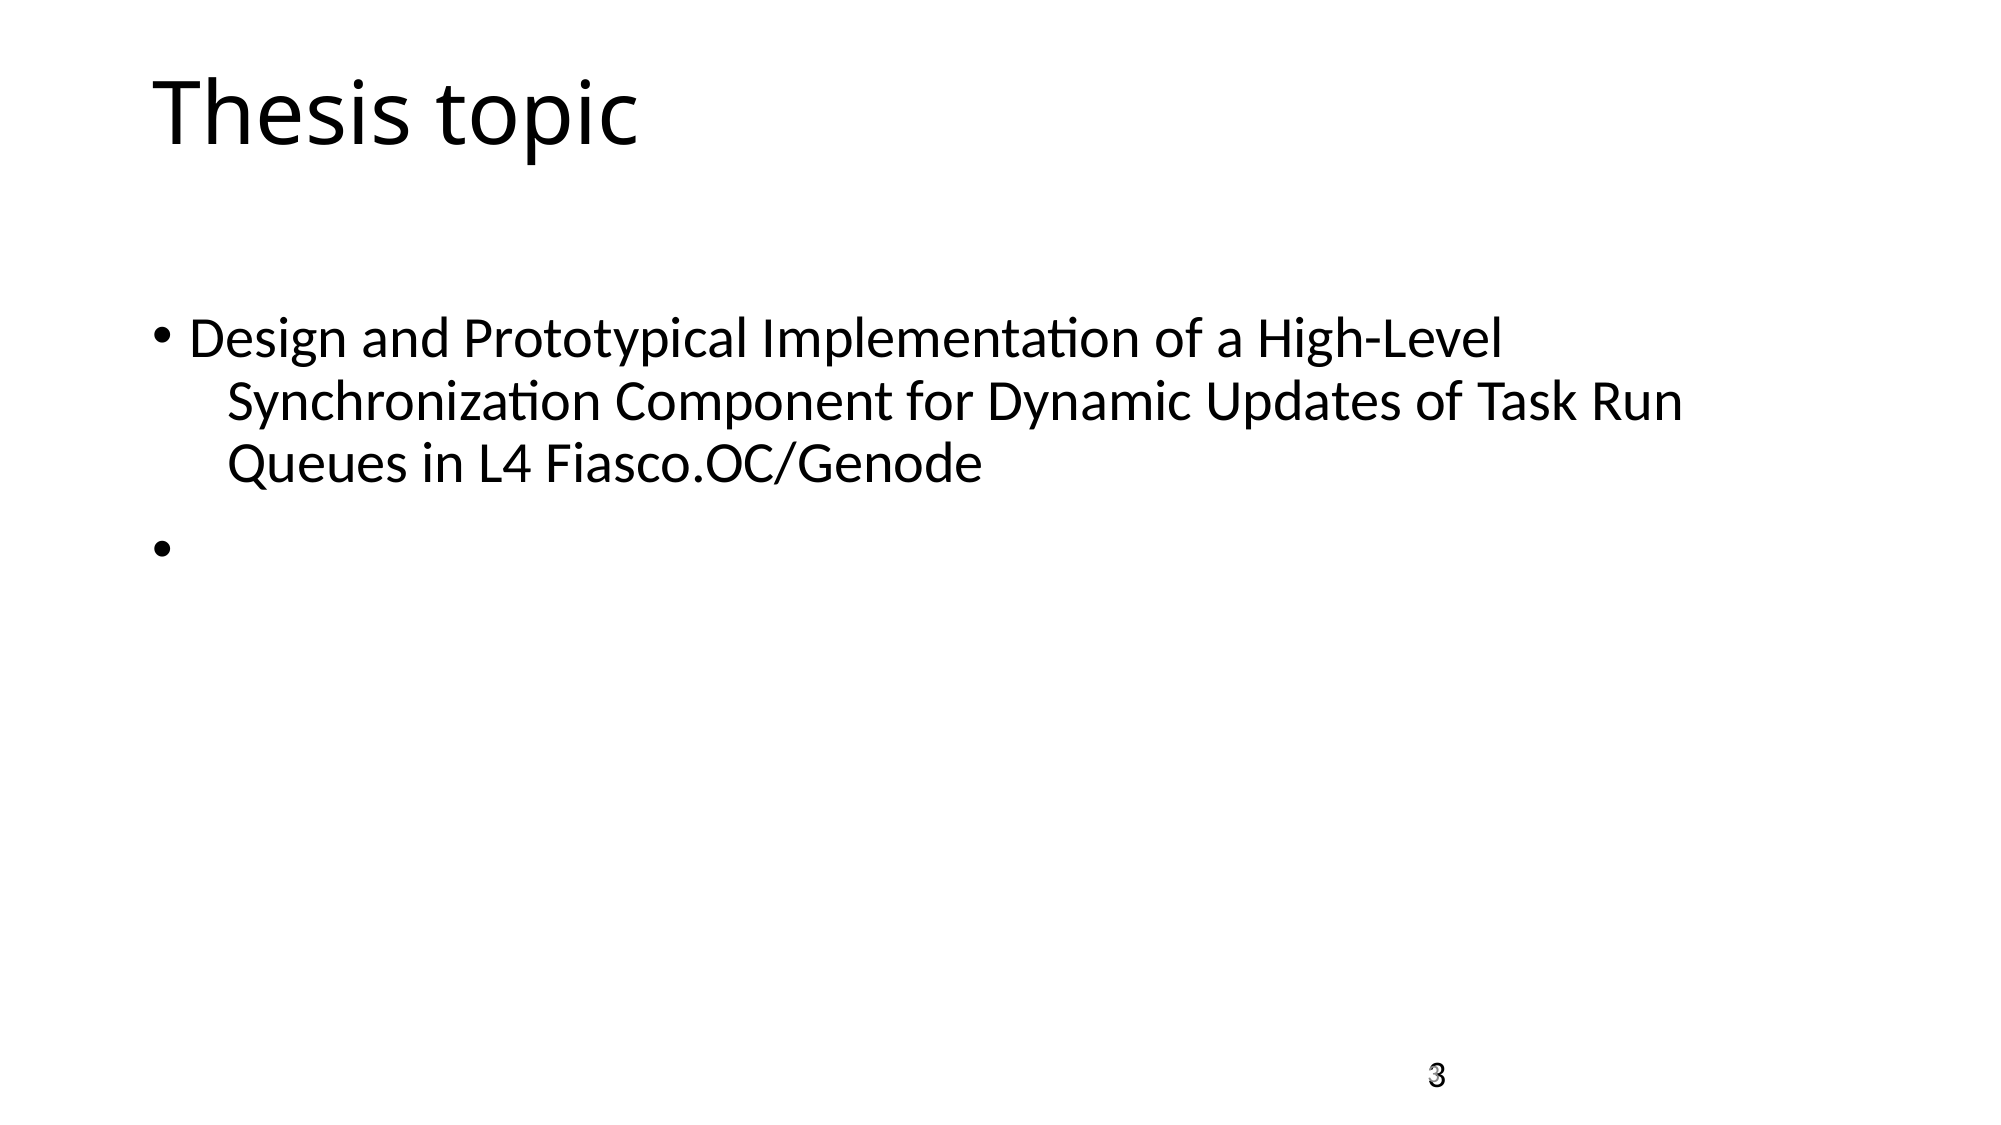

# Thesis topic
Design and Prototypical Implementation of a High-Level Synchronization Component for Dynamic Updates of Task Run Queues in L4 Fiasco.OC/Genode